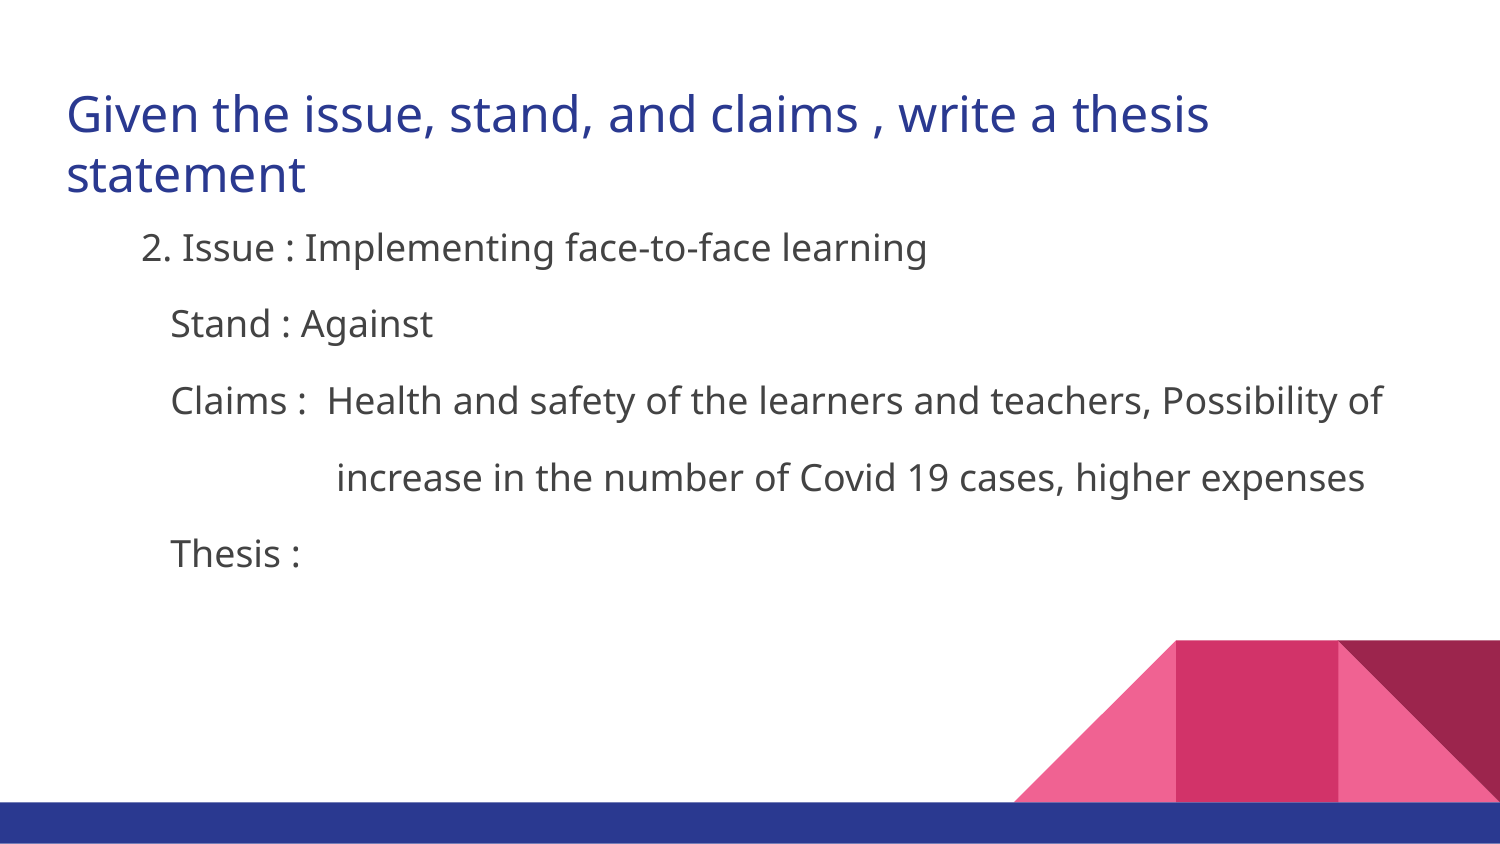

# Given the issue, stand, and claims , write a thesis statement
2. Issue : Implementing face-to-face learning
 Stand : Against
 Claims : Health and safety of the learners and teachers, Possibility of
 increase in the number of Covid 19 cases, higher expenses
 Thesis :